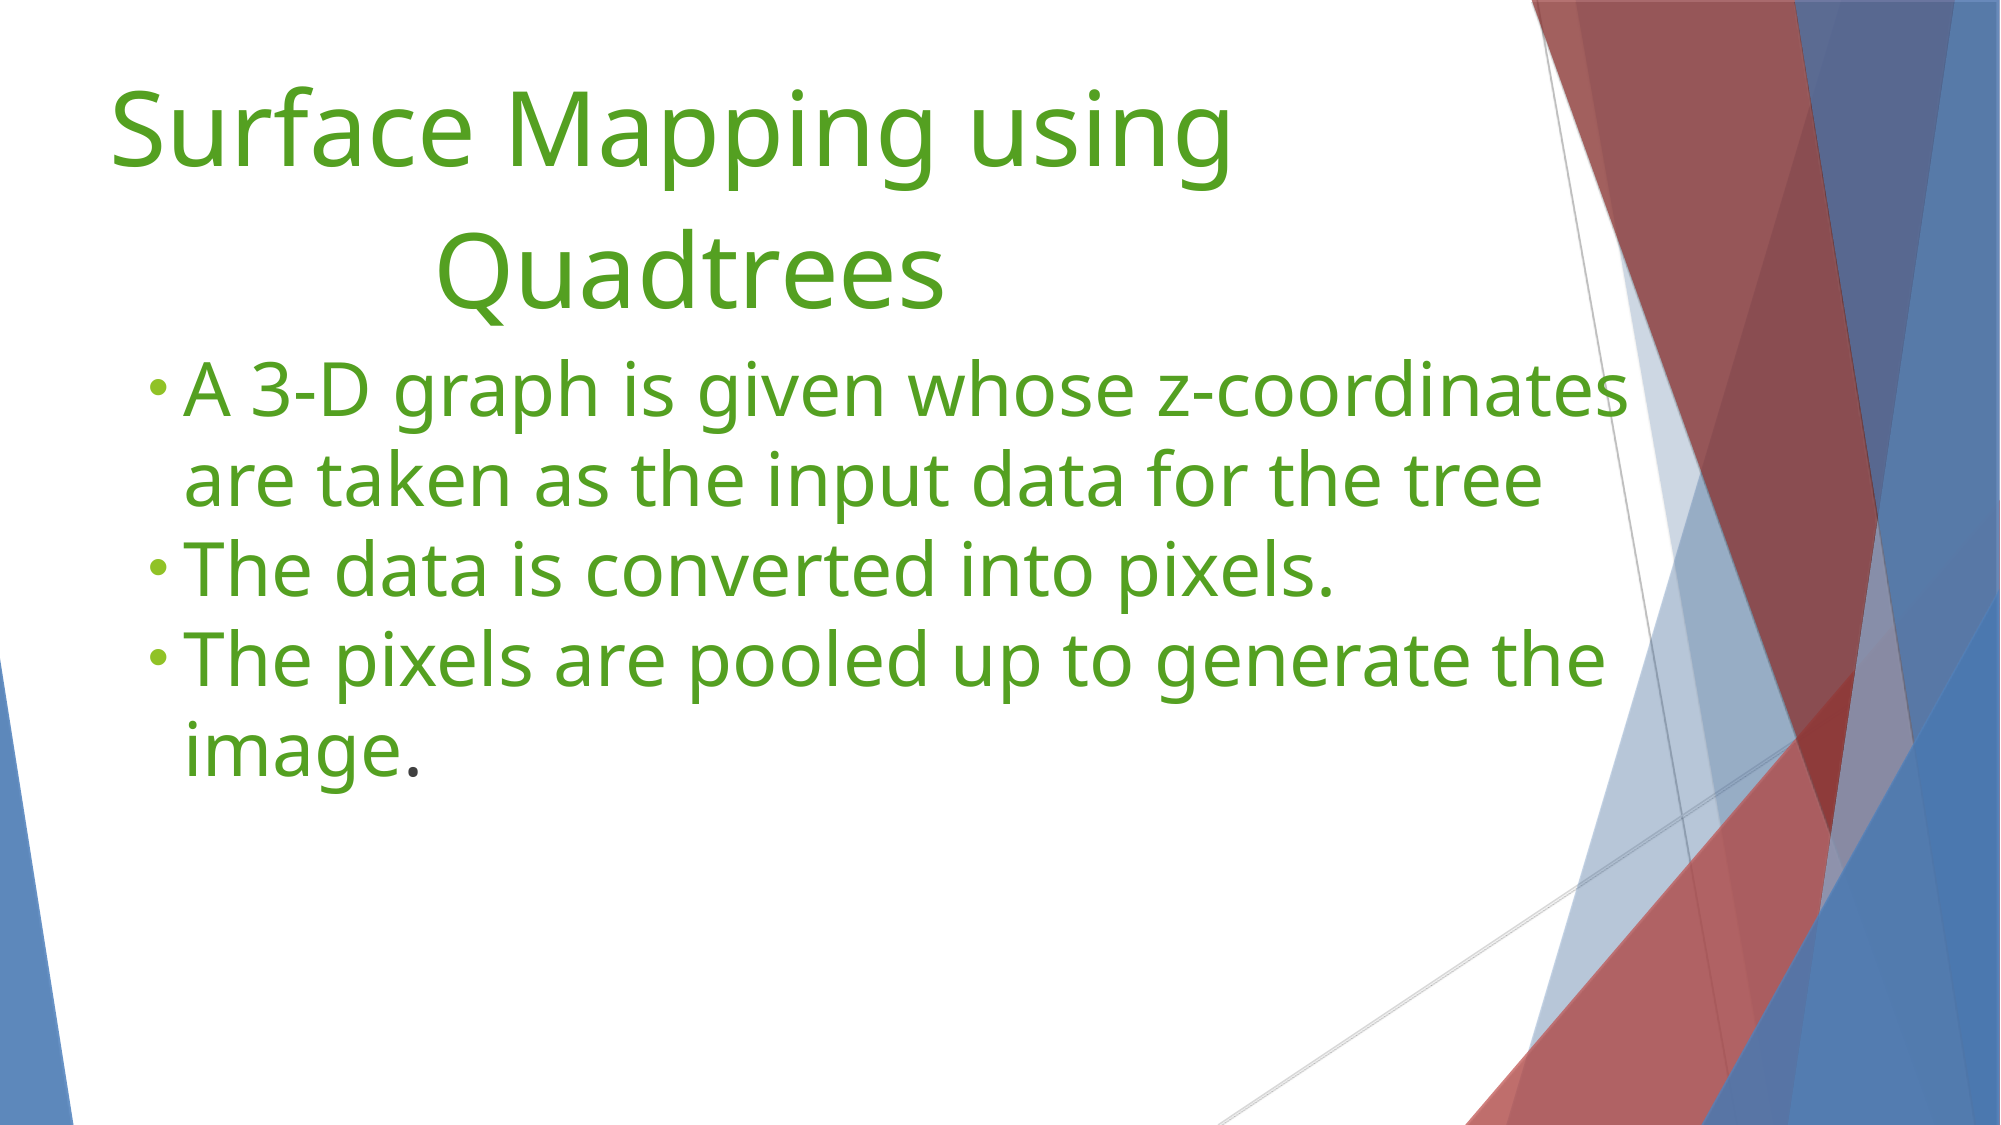

Surface Mapping using
 Quadtrees
A 3-D graph is given whose z-coordinates are taken as the input data for the tree
The data is converted into pixels.
The pixels are pooled up to generate the image.